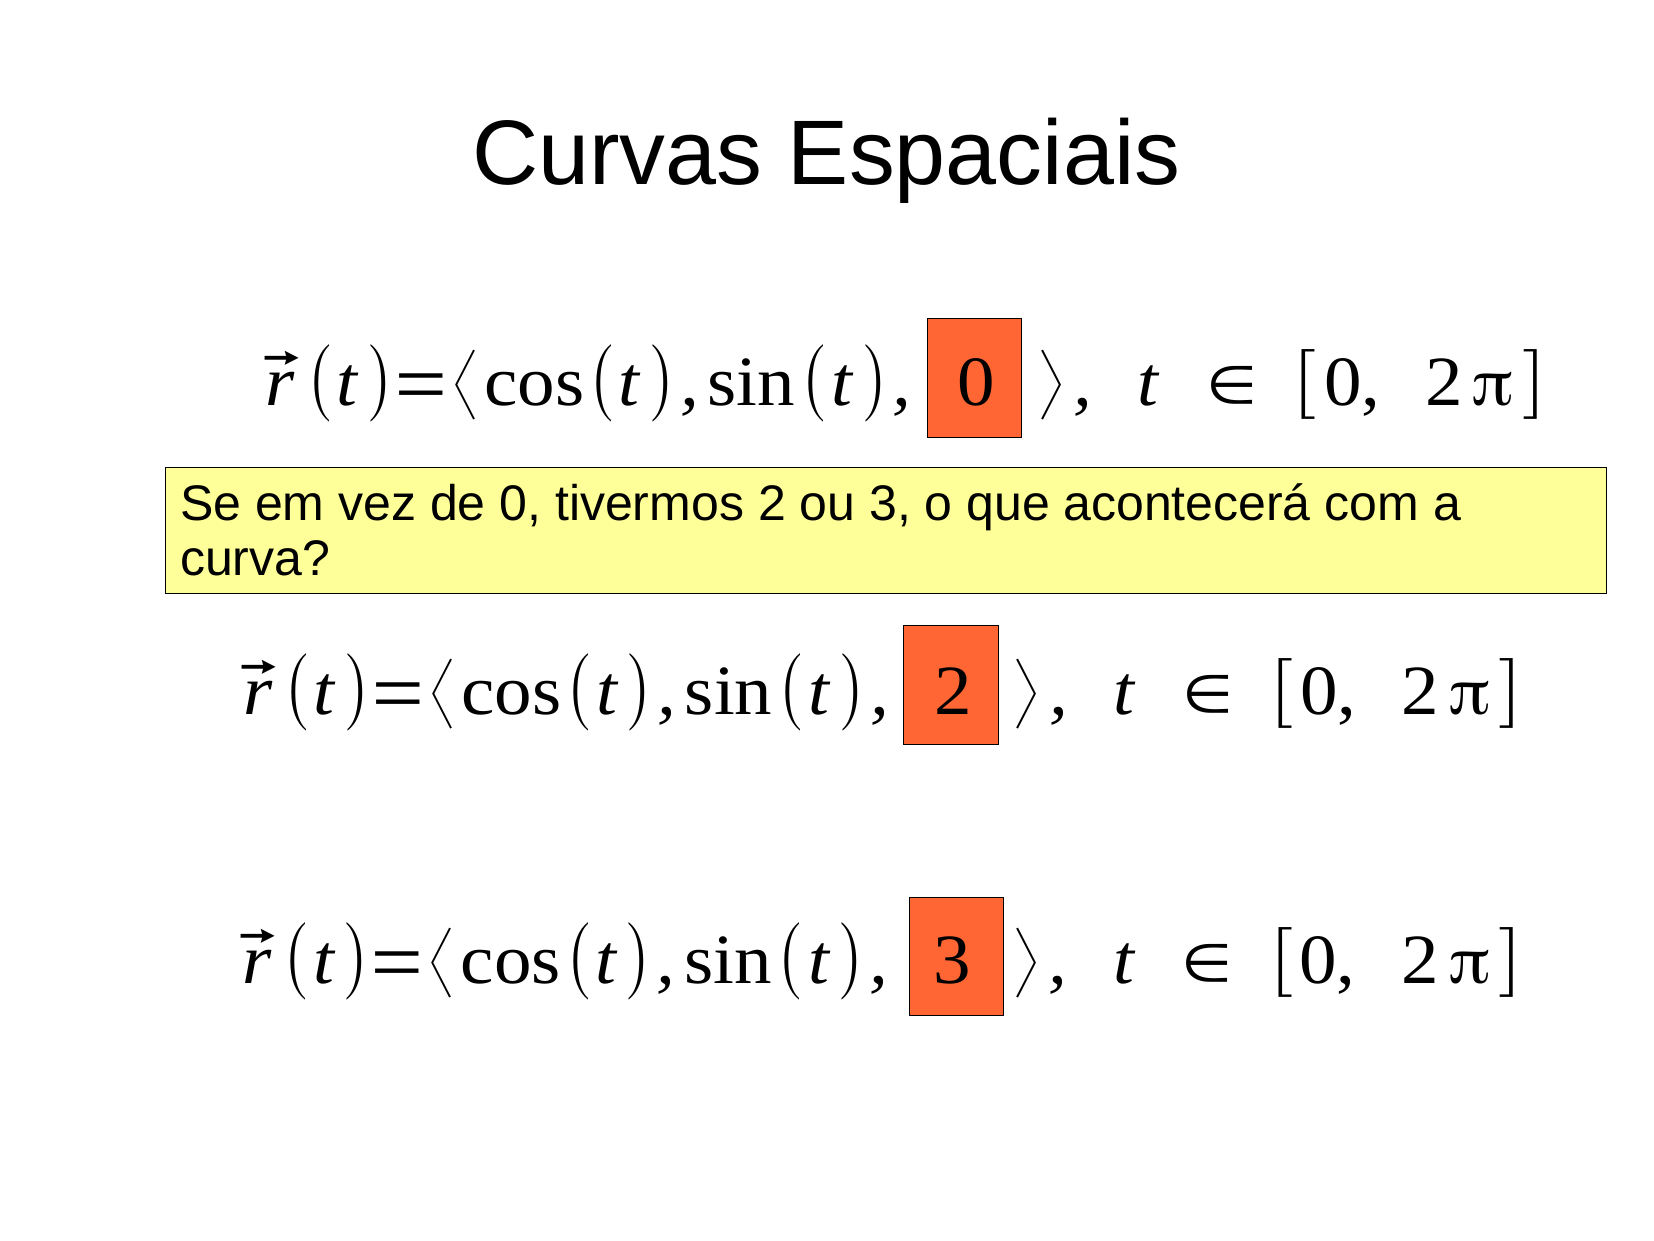

# Curvas Espaciais
Se em vez de 0, tivermos 2 ou 3, o que acontecerá com a curva?